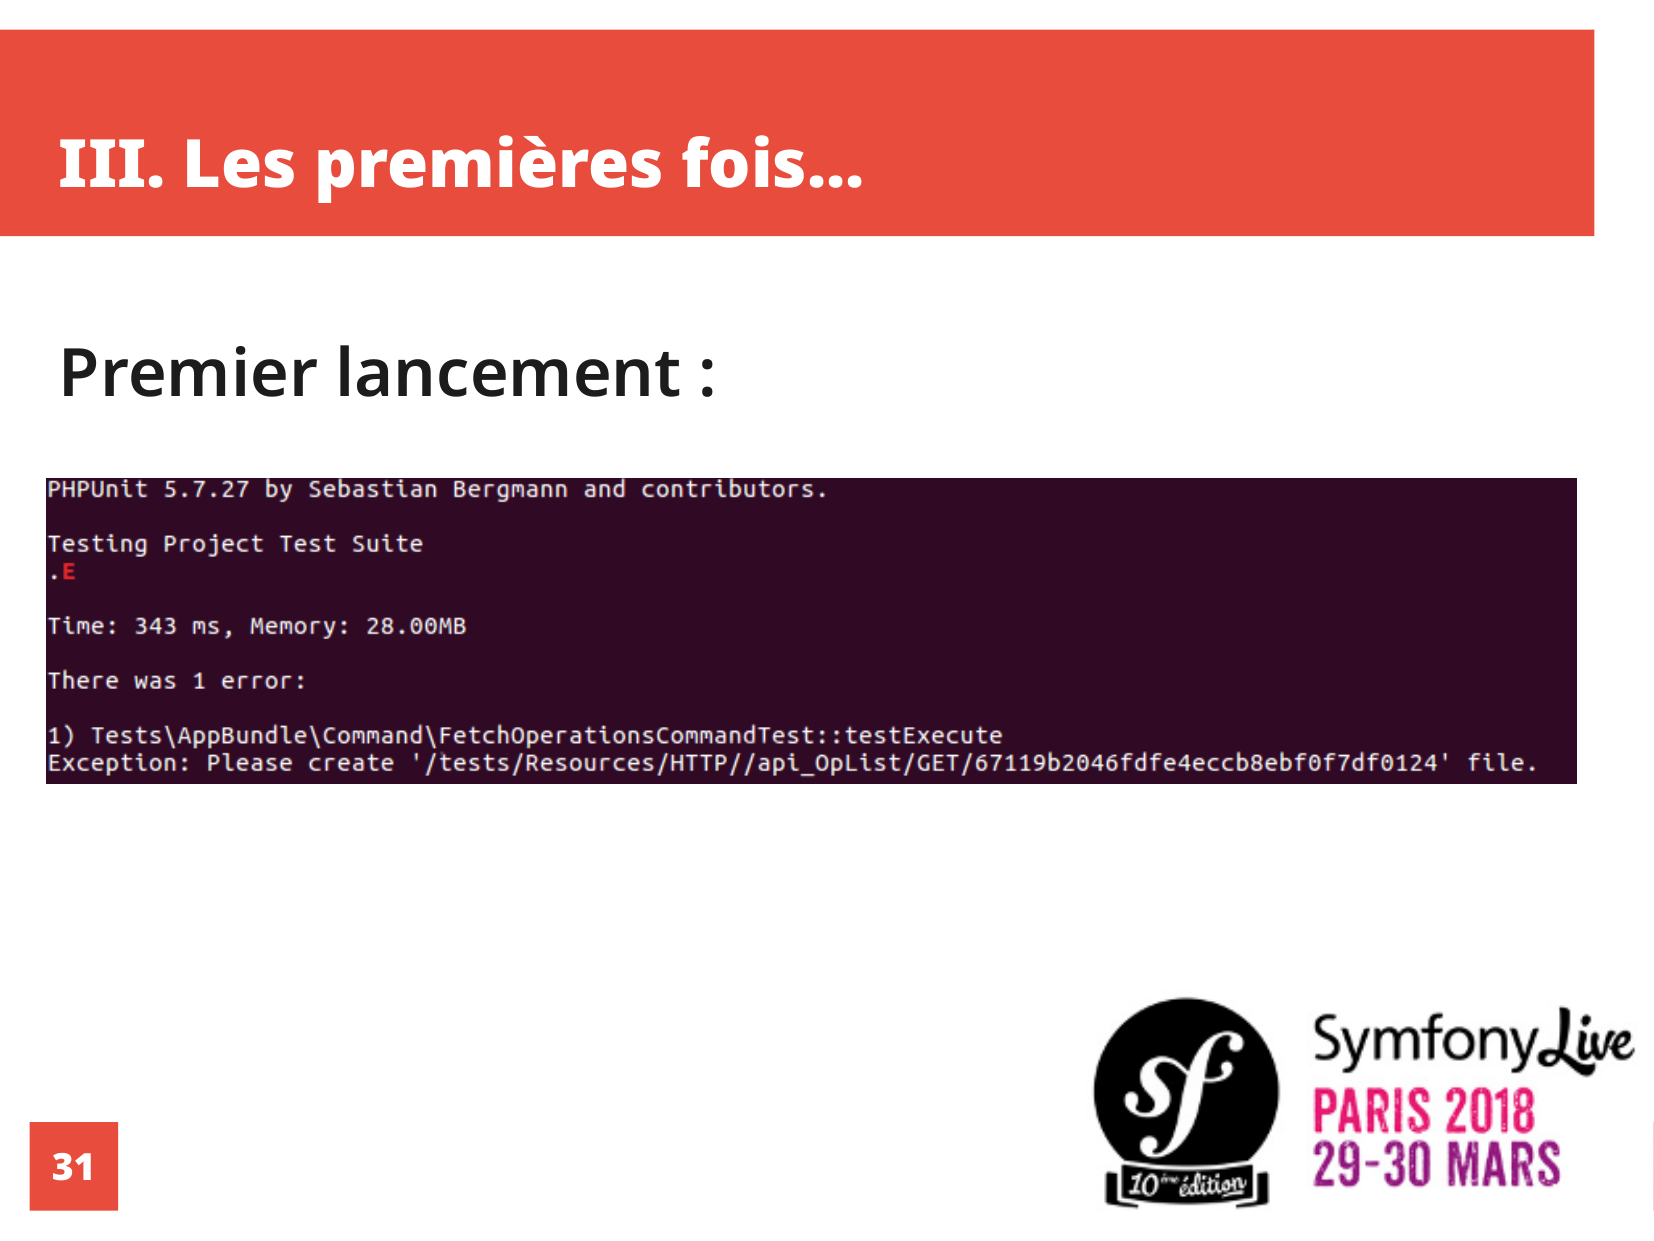

# III. Les premières fois...
Premier lancement :
31